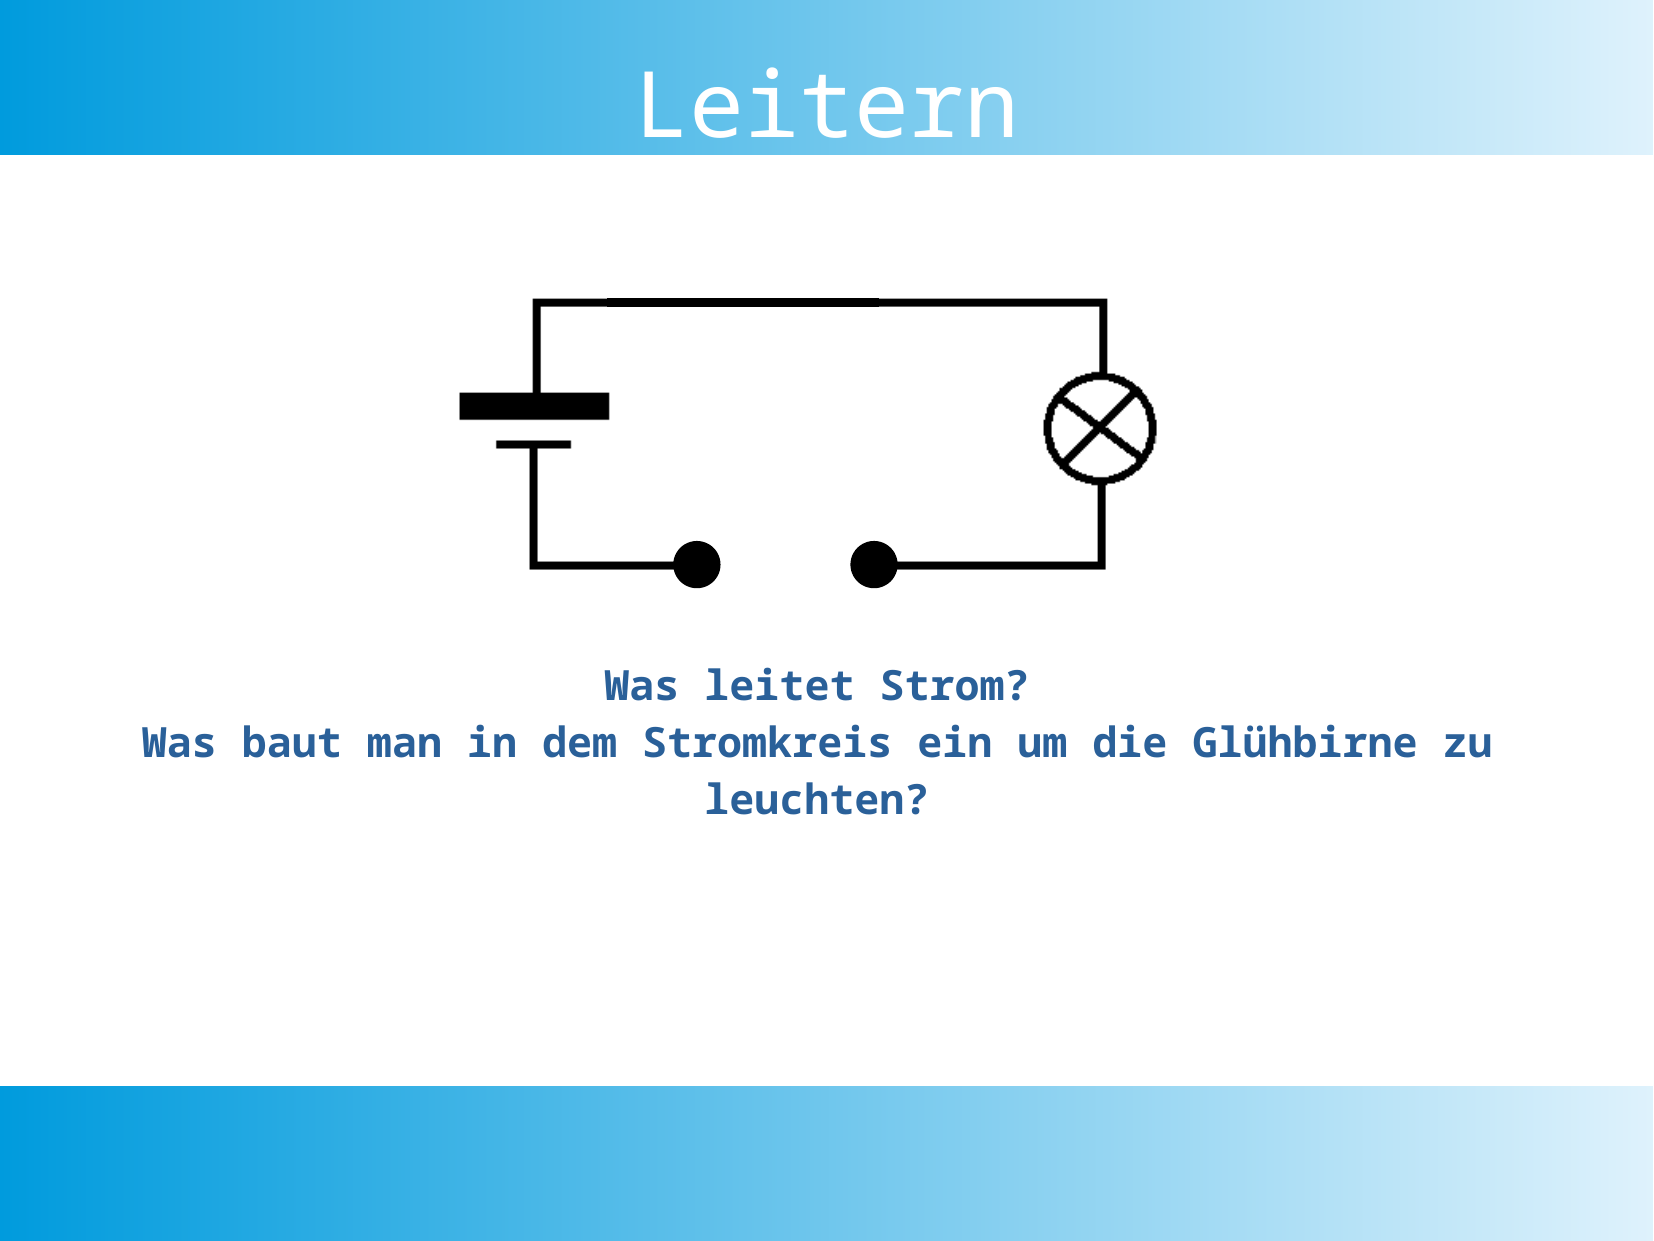

# Leitern
Was leitet Strom?
Was baut man in dem Stromkreis ein um die Glühbirne zu leuchten?